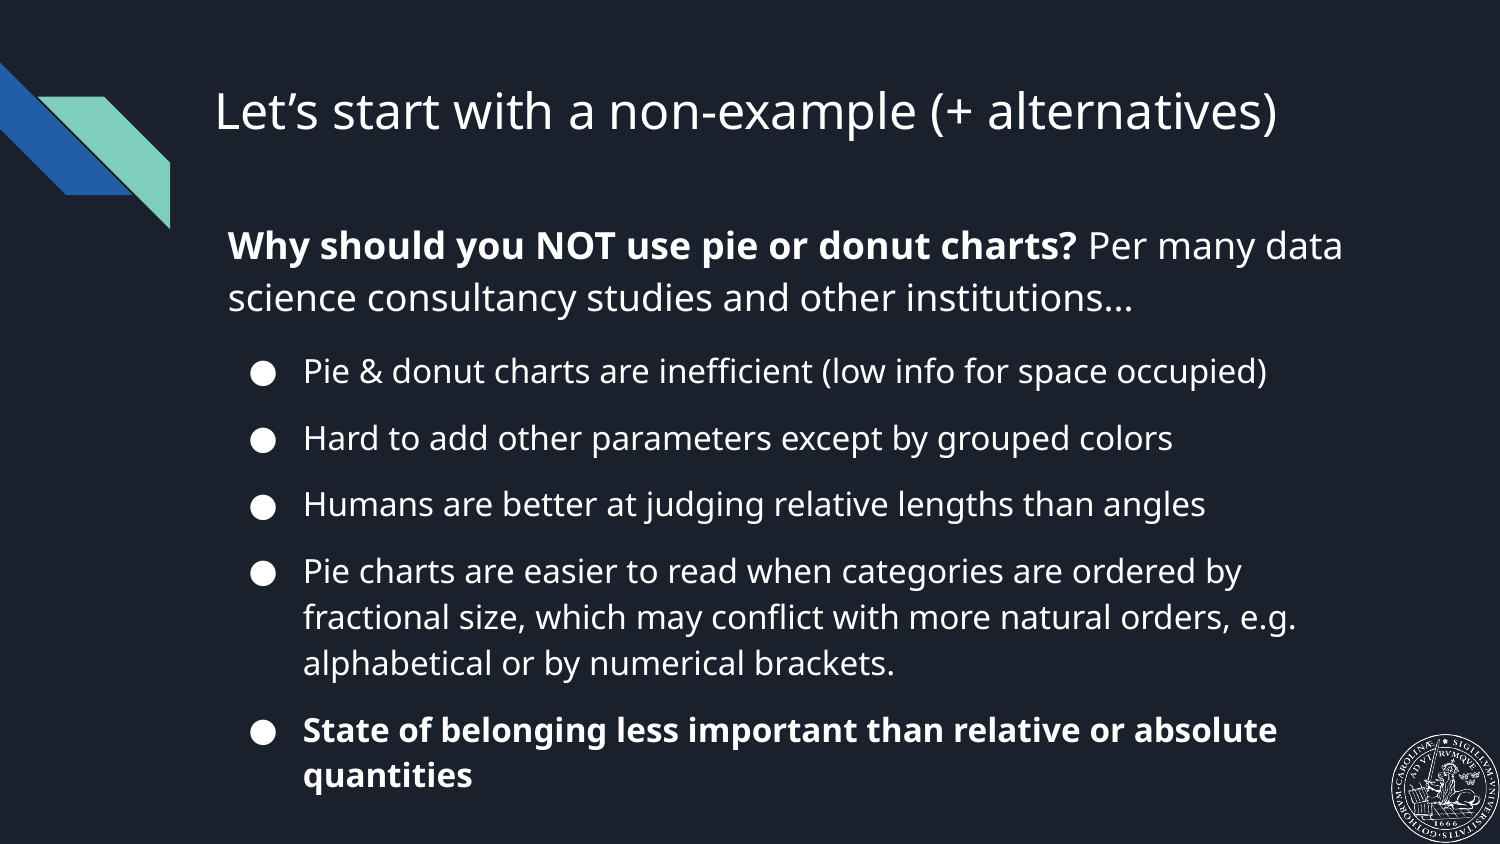

# Let’s start with a non-example (+ alternatives)
Why should you NOT use pie or donut charts? Per many data science consultancy studies and other institutions...
Pie & donut charts are inefficient (low info for space occupied)
Hard to add other parameters except by grouped colors
Humans are better at judging relative lengths than angles
Pie charts are easier to read when categories are ordered by fractional size, which may conflict with more natural orders, e.g. alphabetical or by numerical brackets.
State of belonging less important than relative or absolute quantities